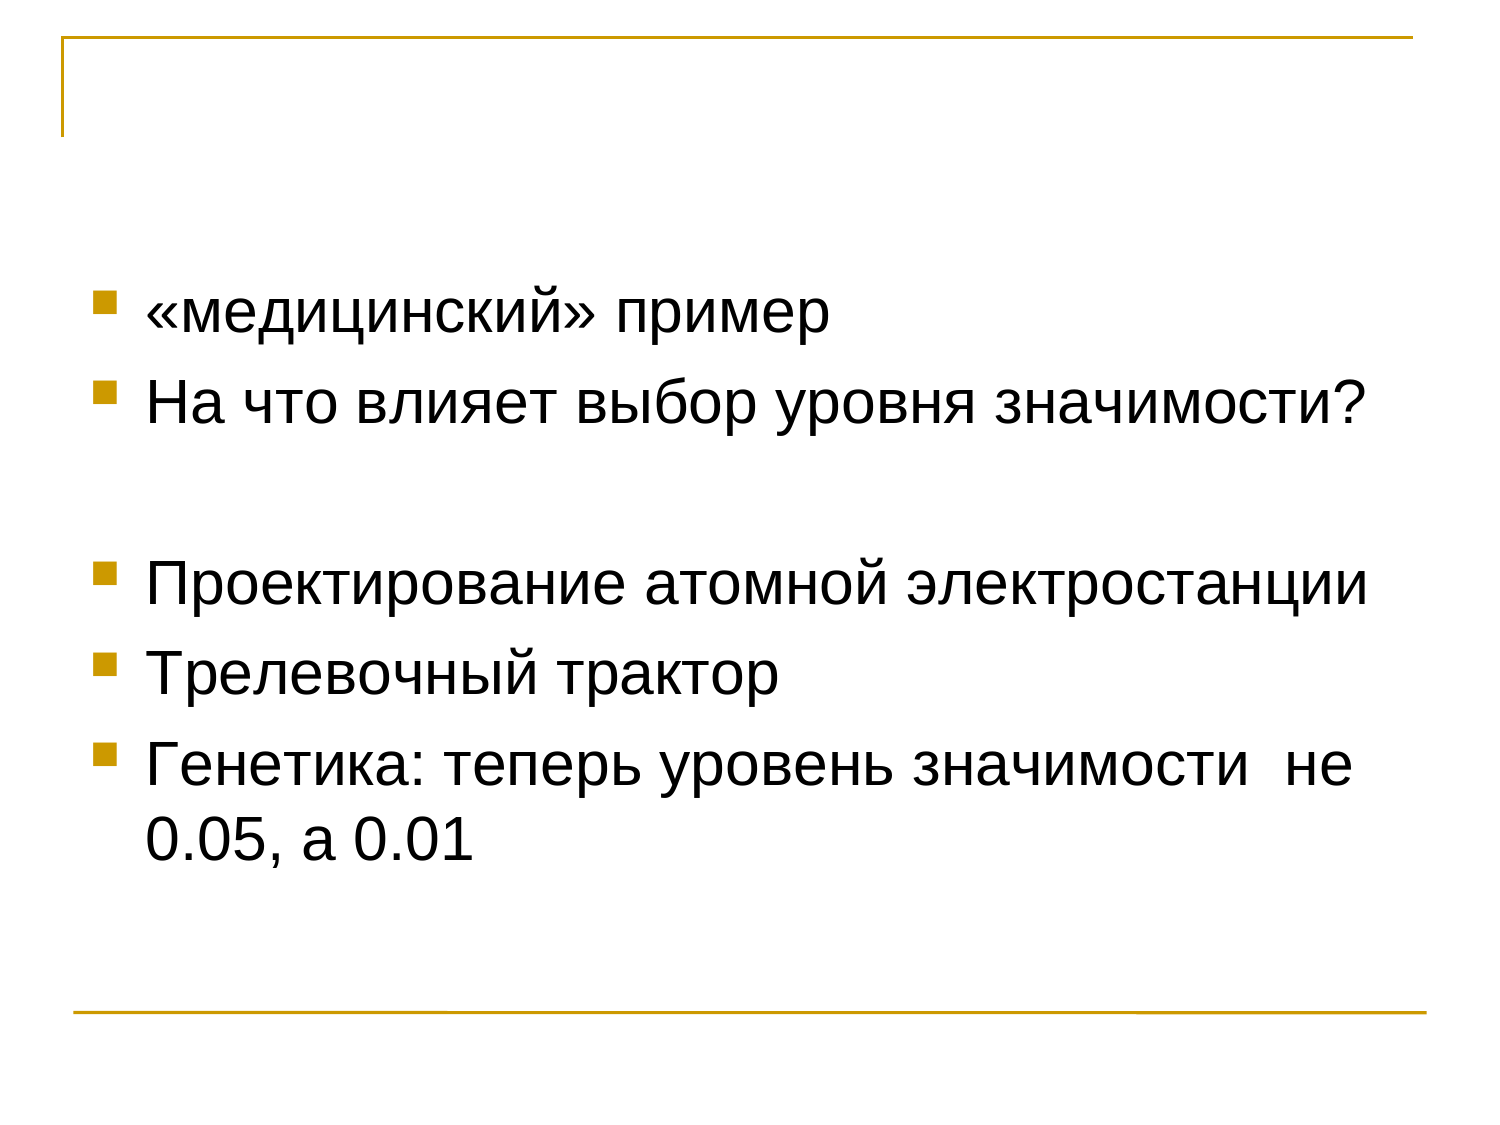

#
«медицинский» пример
На что влияет выбор уровня значимости?
Проектирование атомной электростанции
Трелевочный трактор
Генетика: теперь уровень значимости не 0.05, а 0.01